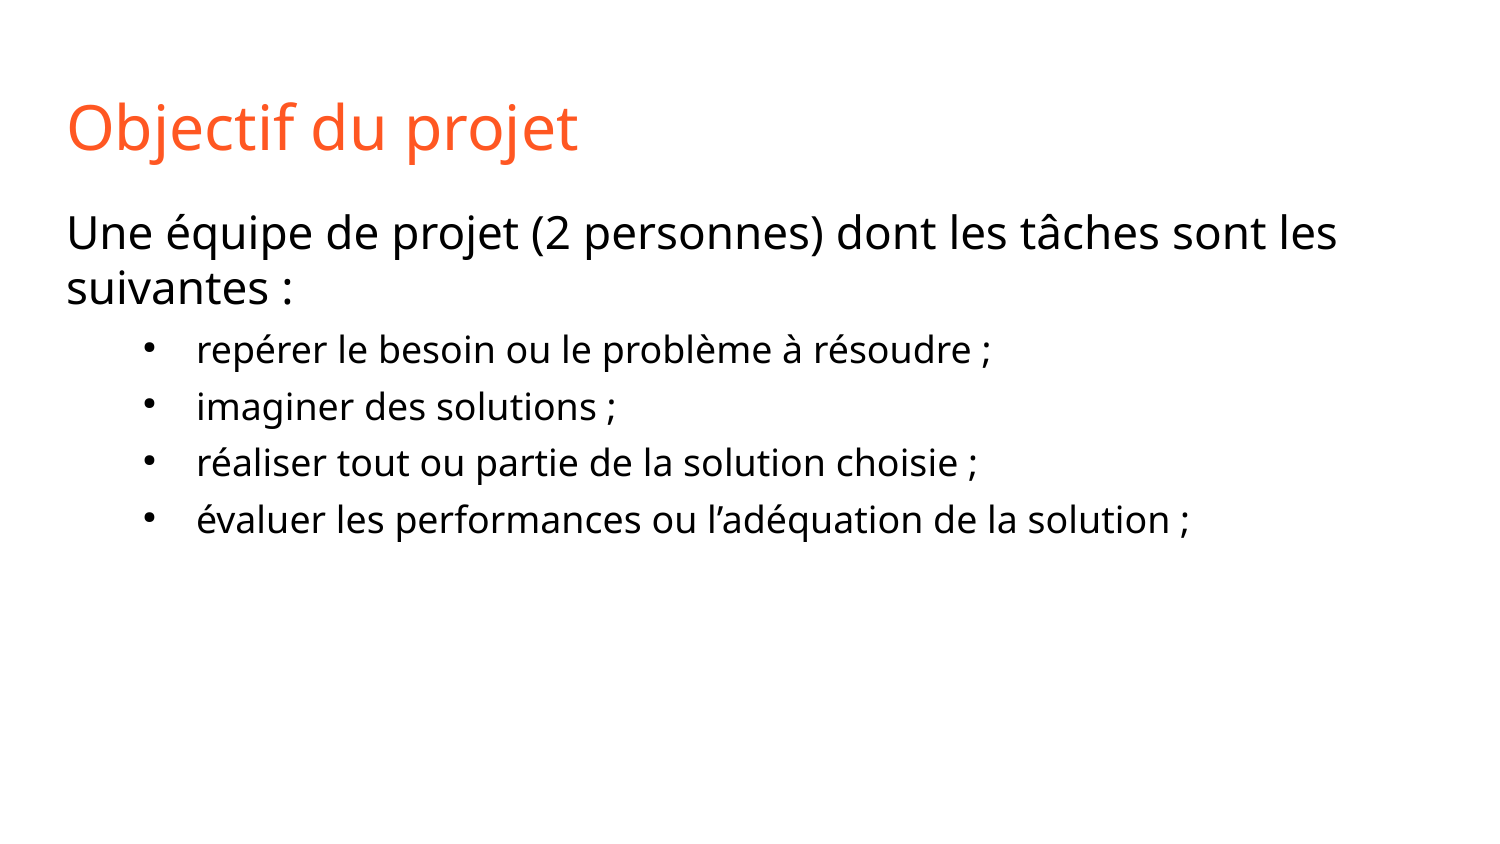

# Objectif du projet
Une équipe de projet (2 personnes) dont les tâches sont les suivantes :
repérer le besoin ou le problème à résoudre ;
imaginer des solutions ;
réaliser tout ou partie de la solution choisie ;
évaluer les performances ou l’adéquation de la solution ;